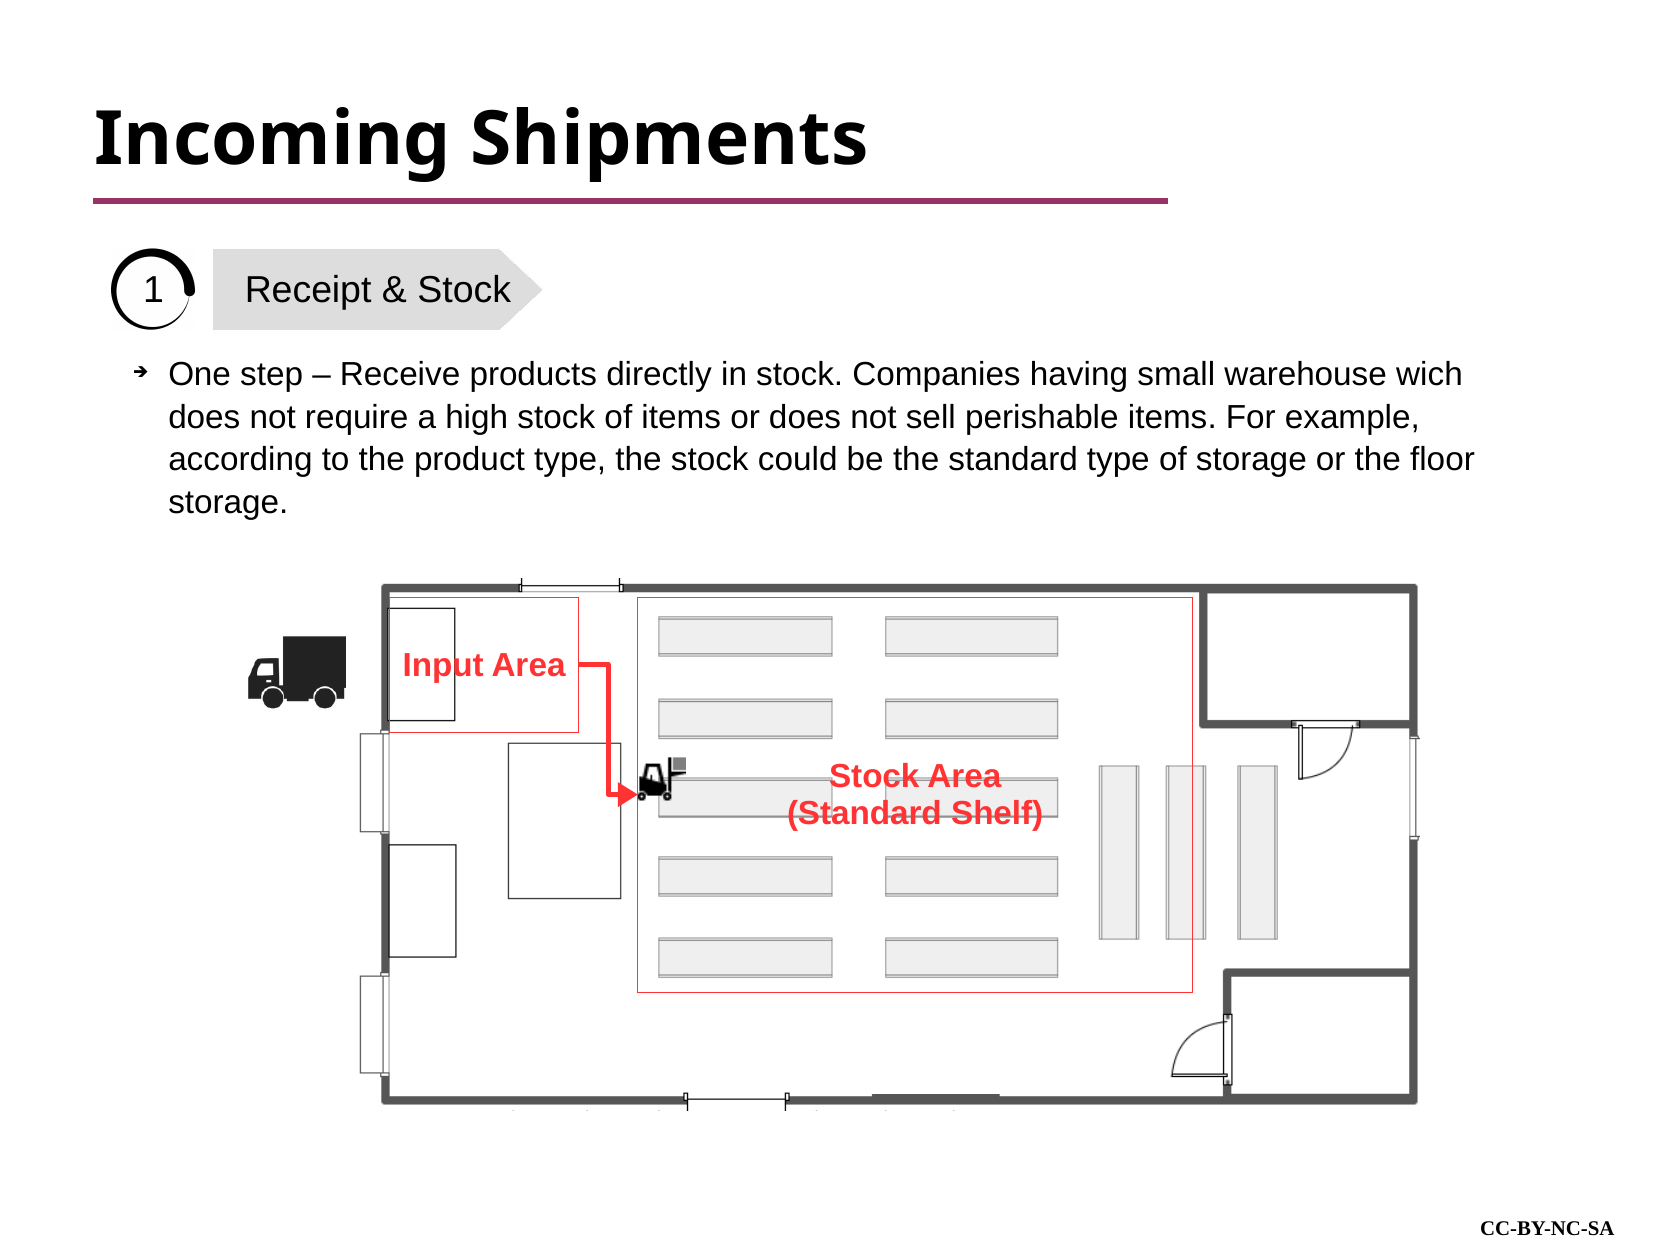

# Incoming Shipments
1
Receipt & Stock
One step – Receive products directly in stock. Companies having small warehouse wich does not require a high stock of items or does not sell perishable items. For example, according to the product type, the stock could be the standard type of storage or the floor storage.
Input Area
Stock Area
(Standard Shelf)